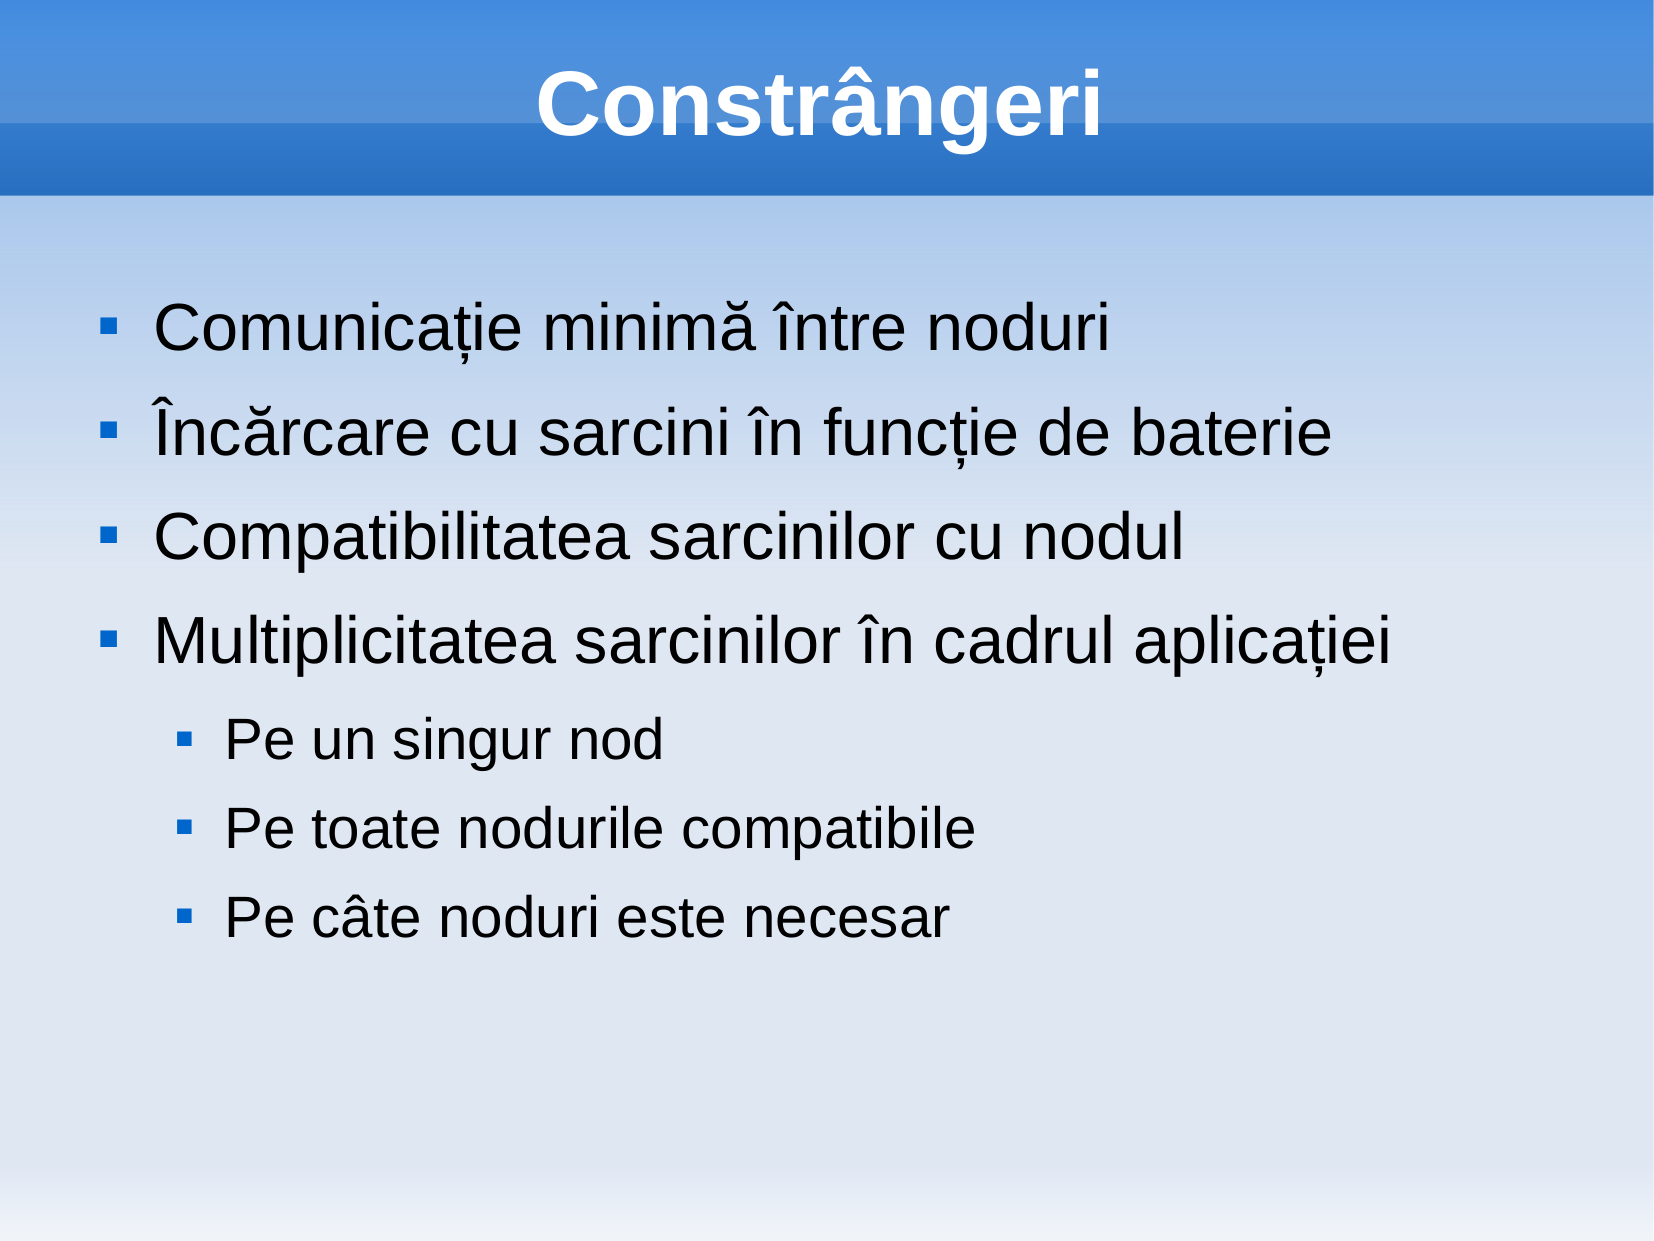

# Constrângeri
Comunicație minimă între noduri
Încărcare cu sarcini în funcție de baterie
Compatibilitatea sarcinilor cu nodul
Multiplicitatea sarcinilor în cadrul aplicației
Pe un singur nod
Pe toate nodurile compatibile
Pe câte noduri este necesar